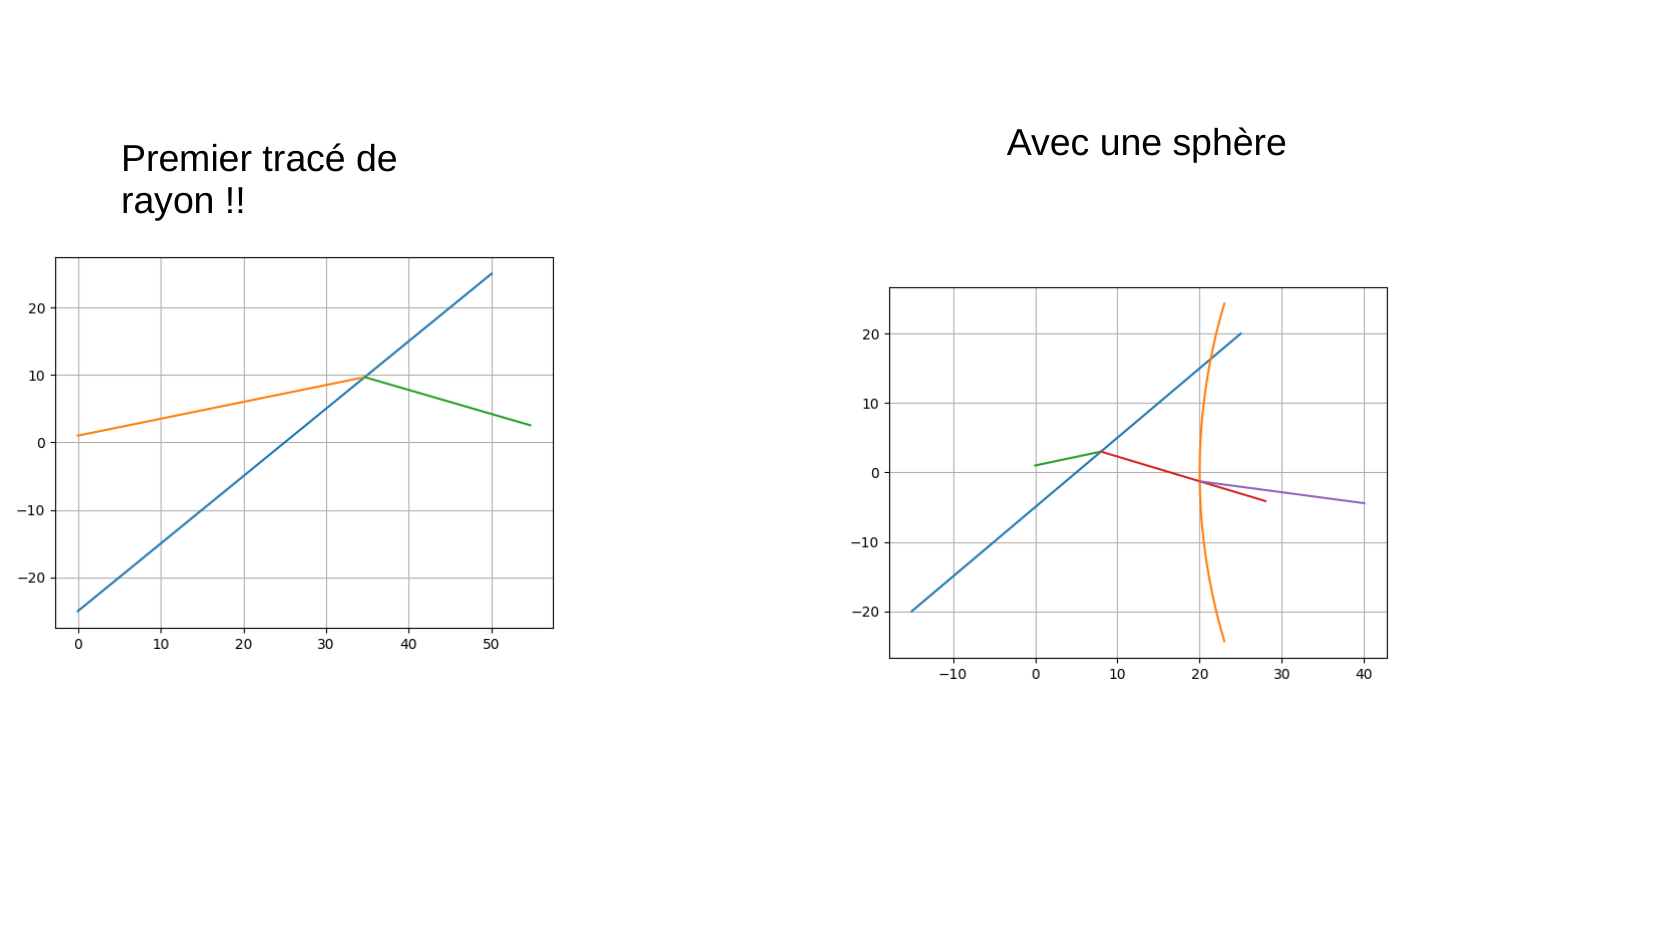

Avec une sphère
Premier tracé de rayon !!